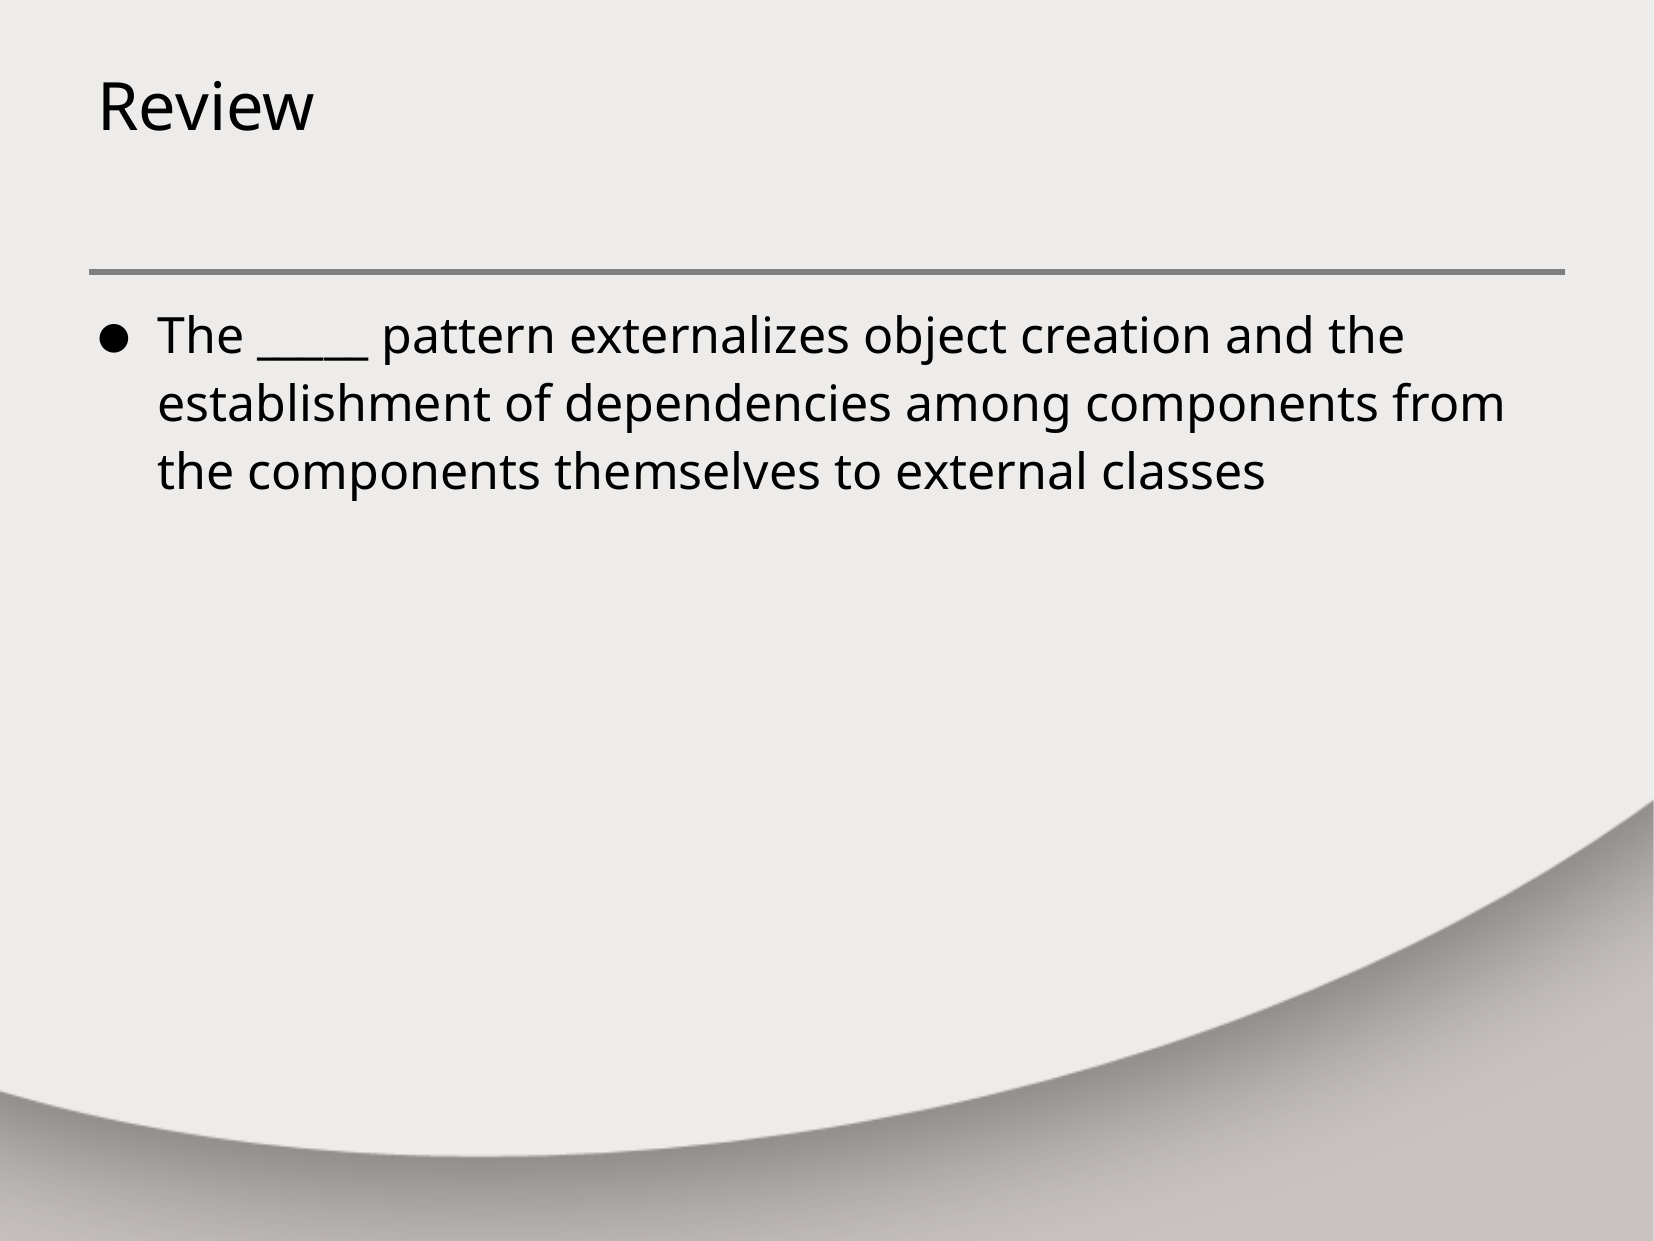

# Review
The _____ pattern externalizes object creation and the establishment of dependencies among components from the components themselves to external classes